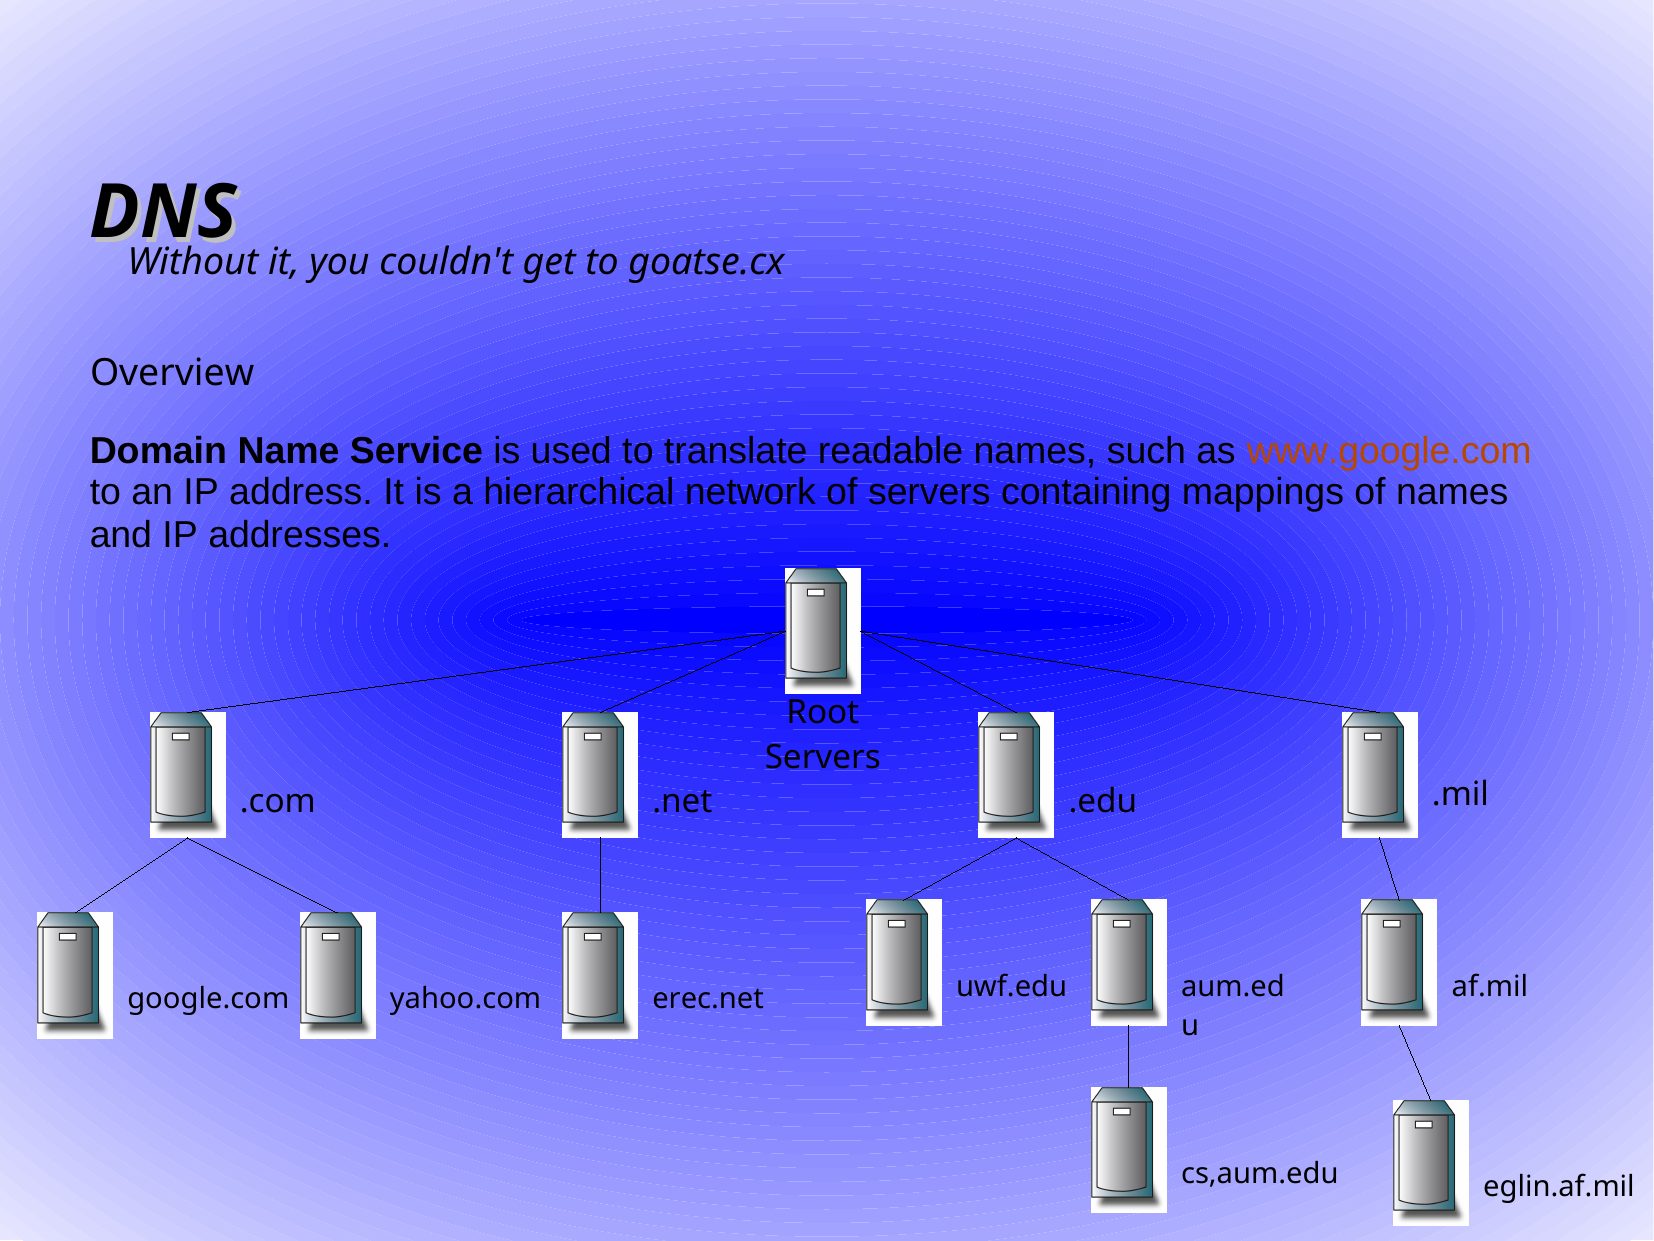

DNS
Without it, you couldn't get to goatse.cx
Overview
Domain Name Service is used to translate readable names, such as www.google.com to an IP address. It is a hierarchical network of servers containing mappings of names and IP addresses.
Root Servers
.mil
.com
.net
.edu
uwf.edu
aum.edu
af.mil
google.com
yahoo.com
erec.net
cs,aum.edu
eglin.af.mil